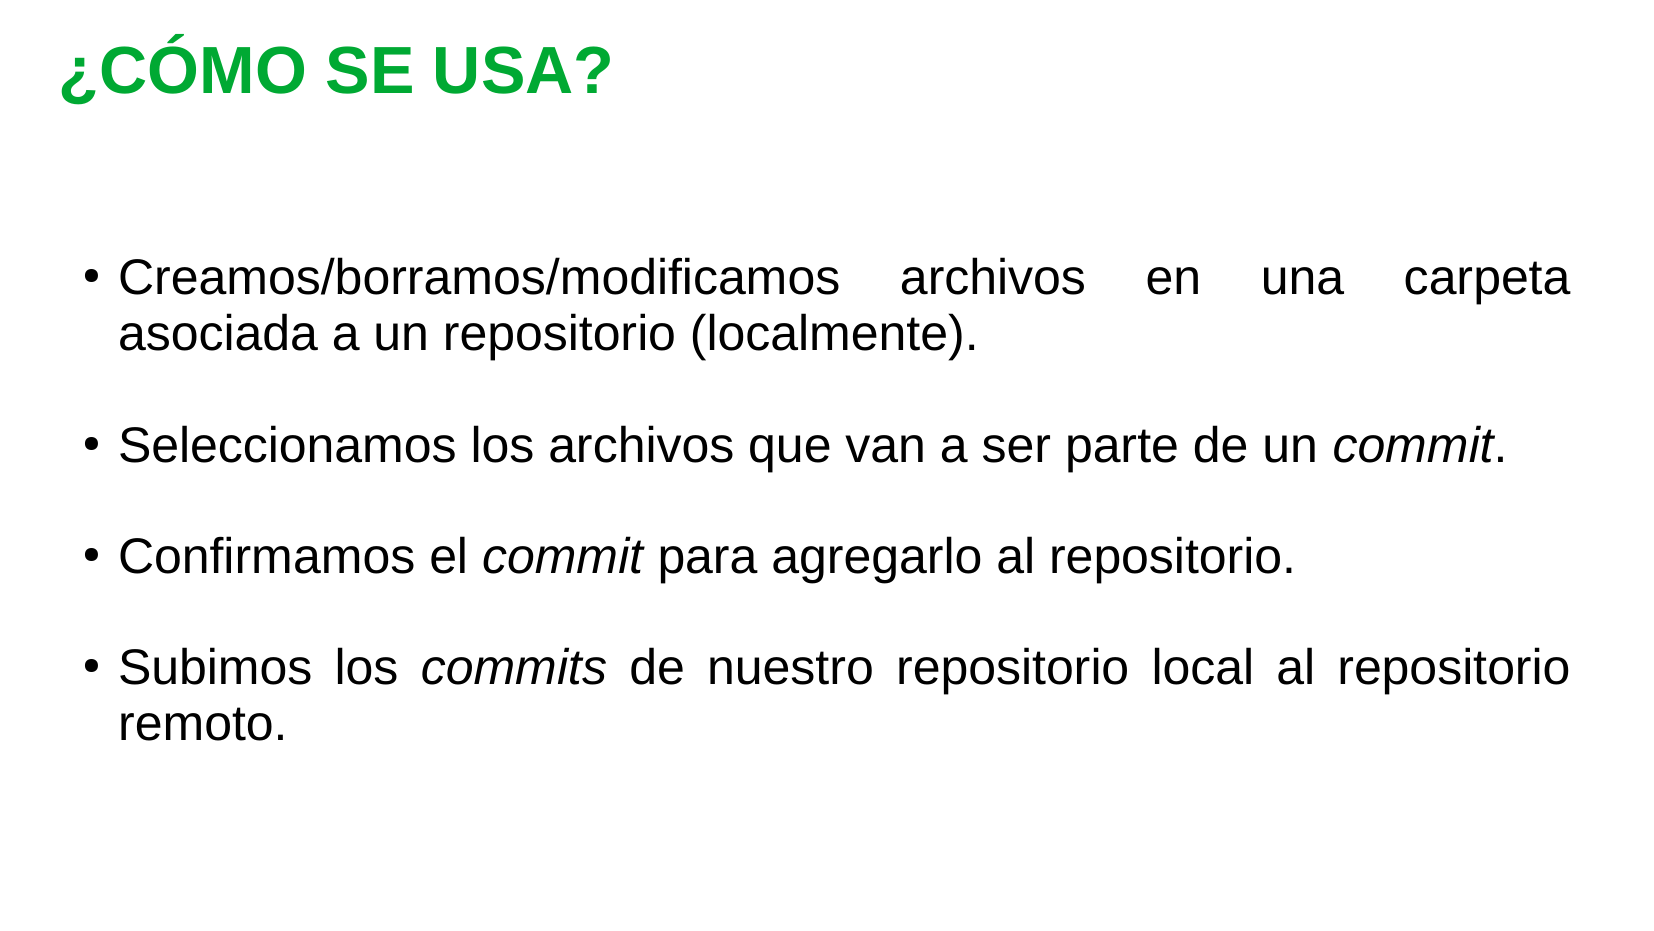

¿CÓMO SE USA?
# Creamos/borramos/modificamos archivos en una carpeta asociada a un repositorio (localmente).
Seleccionamos los archivos que van a ser parte de un commit.
Confirmamos el commit para agregarlo al repositorio.
Subimos los commits de nuestro repositorio local al repositorio remoto.